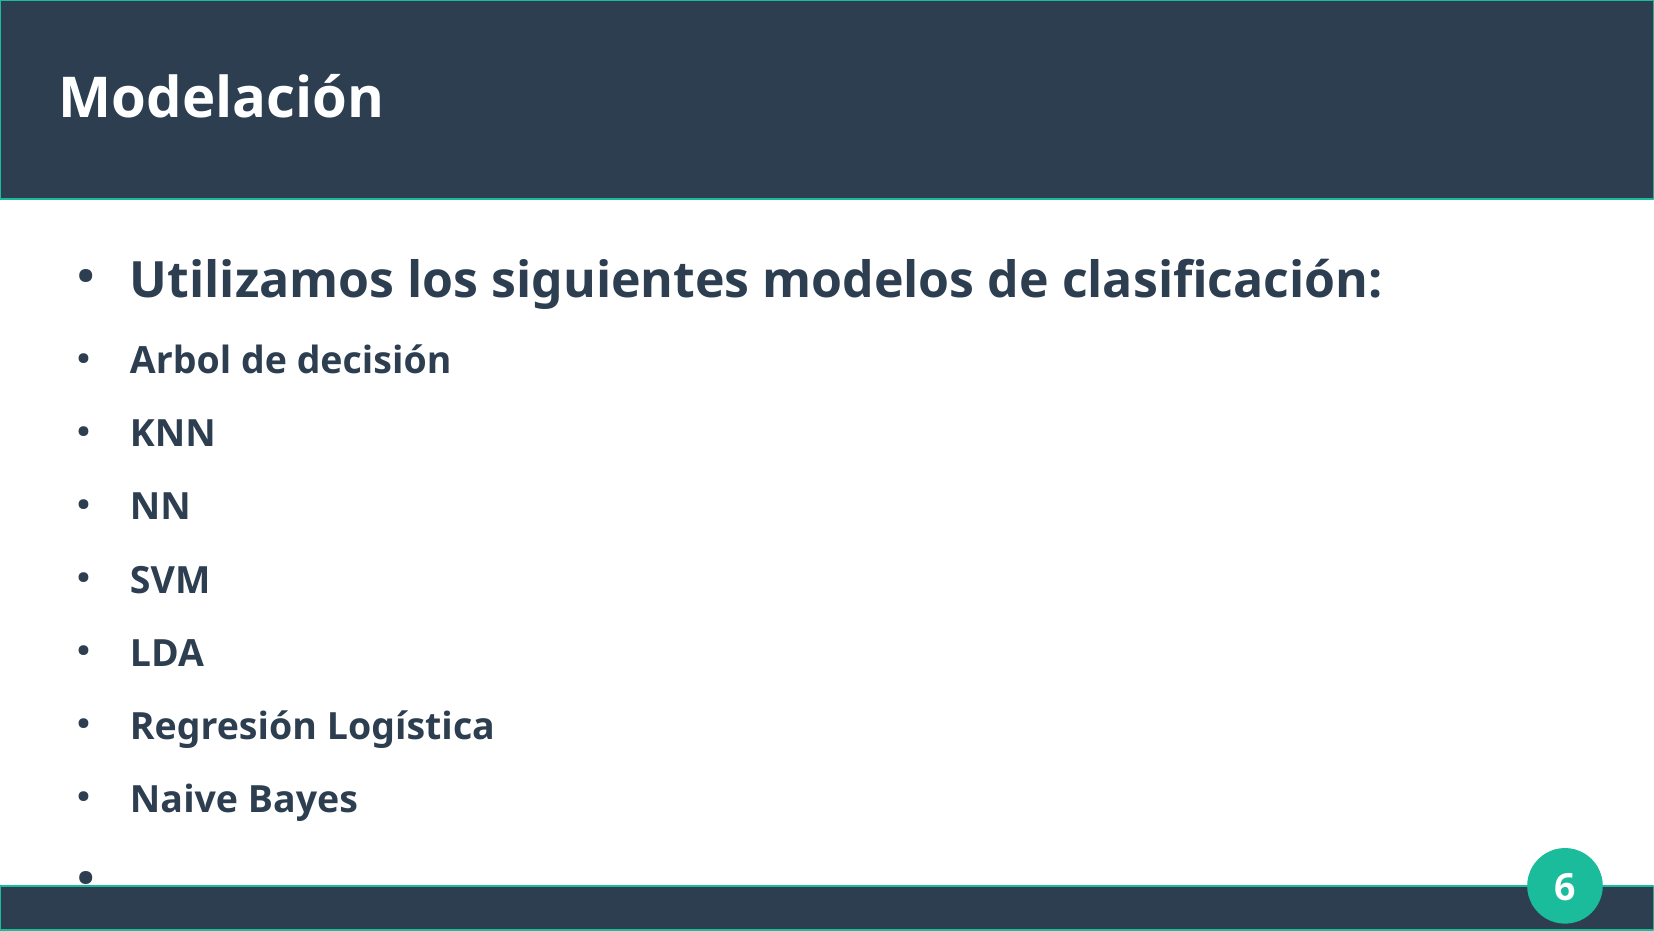

# Modelación
Utilizamos los siguientes modelos de clasificación:
Arbol de decisión
KNN
NN
SVM
LDA
Regresión Logística
Naive Bayes
6